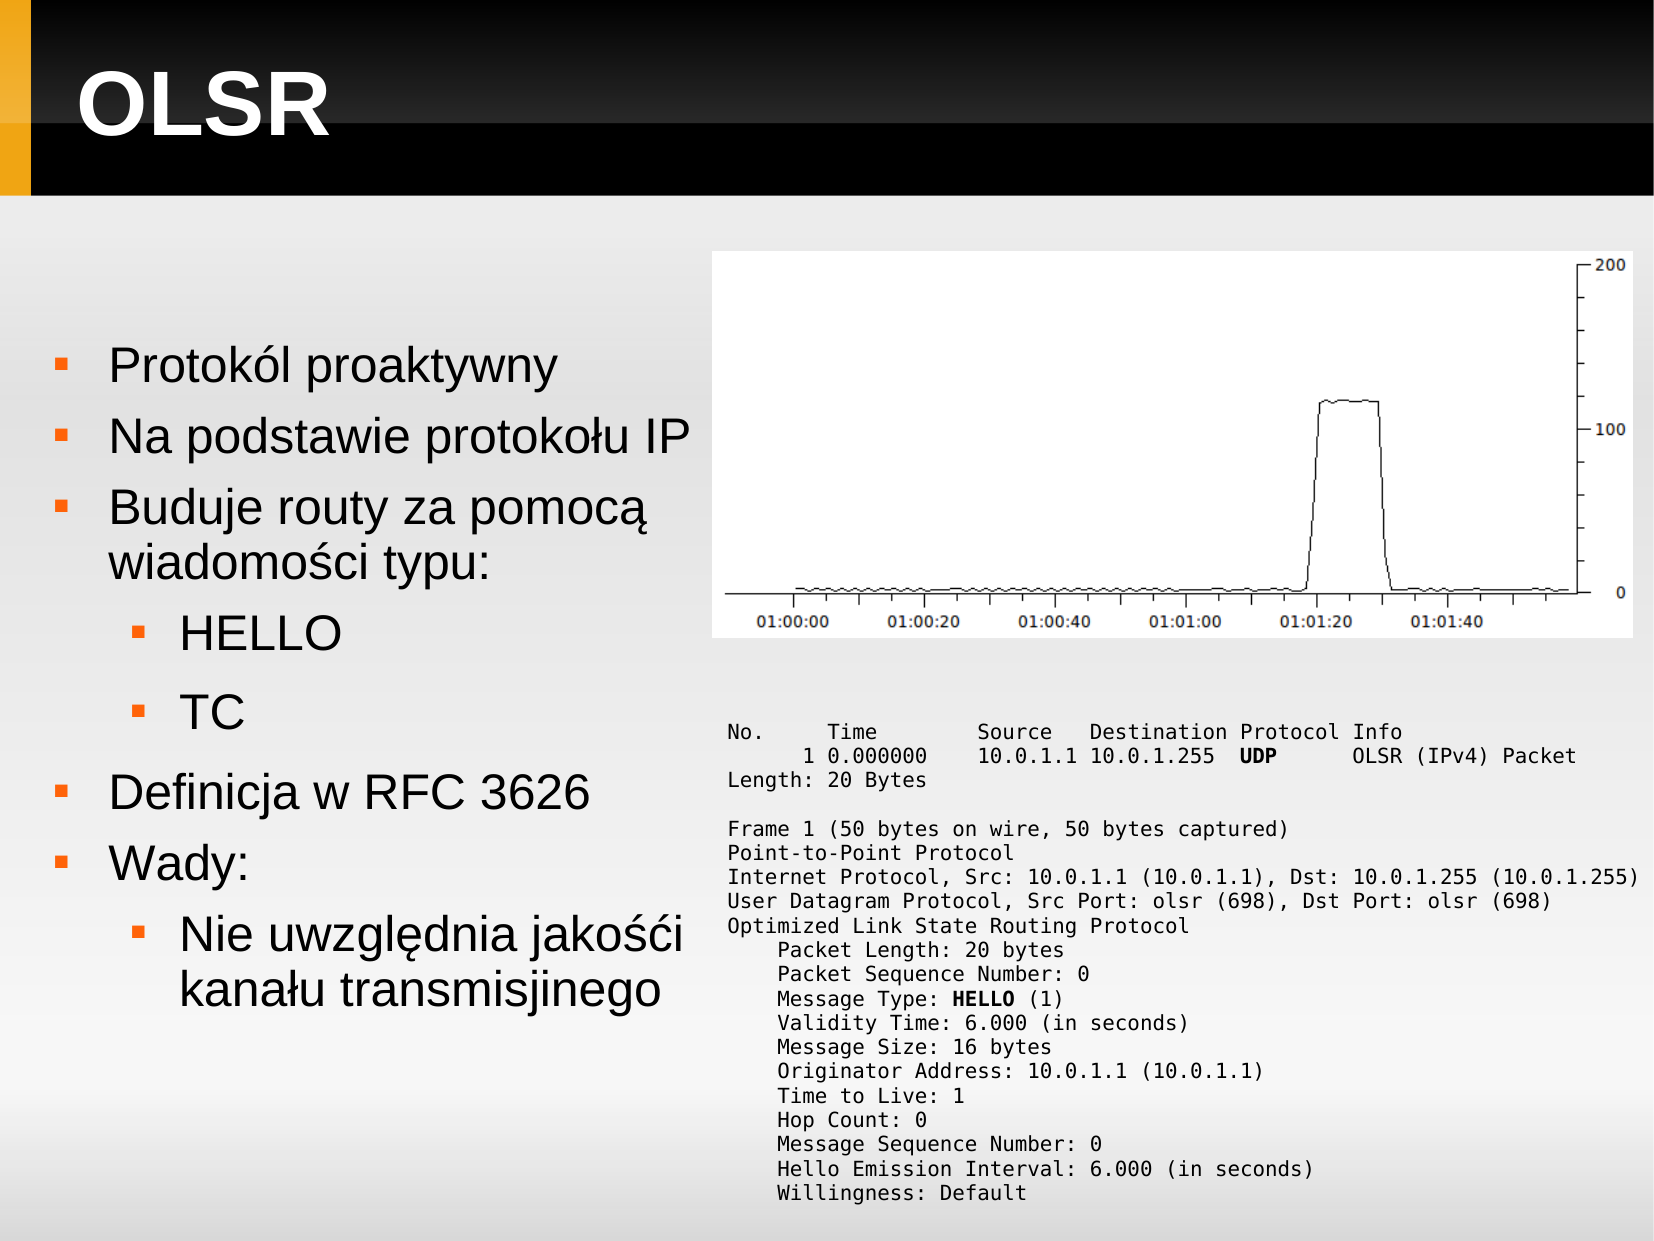

# OLSR
Protokól proaktywny
Na podstawie protokołu IP
Buduje routy za pomocą wiadomości typu:
HELLO
TC
Definicja w RFC 3626
Wady:
Nie uwzględnia jakośći kanału transmisjinego
No. Time Source Destination Protocol Info
 1 0.000000 10.0.1.1 10.0.1.255 UDP OLSR (IPv4) Packet
Length: 20 Bytes
Frame 1 (50 bytes on wire, 50 bytes captured)
Point-to-Point Protocol
Internet Protocol, Src: 10.0.1.1 (10.0.1.1), Dst: 10.0.1.255 (10.0.1.255)
User Datagram Protocol, Src Port: olsr (698), Dst Port: olsr (698)
Optimized Link State Routing Protocol
 Packet Length: 20 bytes
 Packet Sequence Number: 0
 Message Type: HELLO (1)
 Validity Time: 6.000 (in seconds)
 Message Size: 16 bytes
 Originator Address: 10.0.1.1 (10.0.1.1)
 Time to Live: 1
 Hop Count: 0
 Message Sequence Number: 0
 Hello Emission Interval: 6.000 (in seconds)
 Willingness: Default